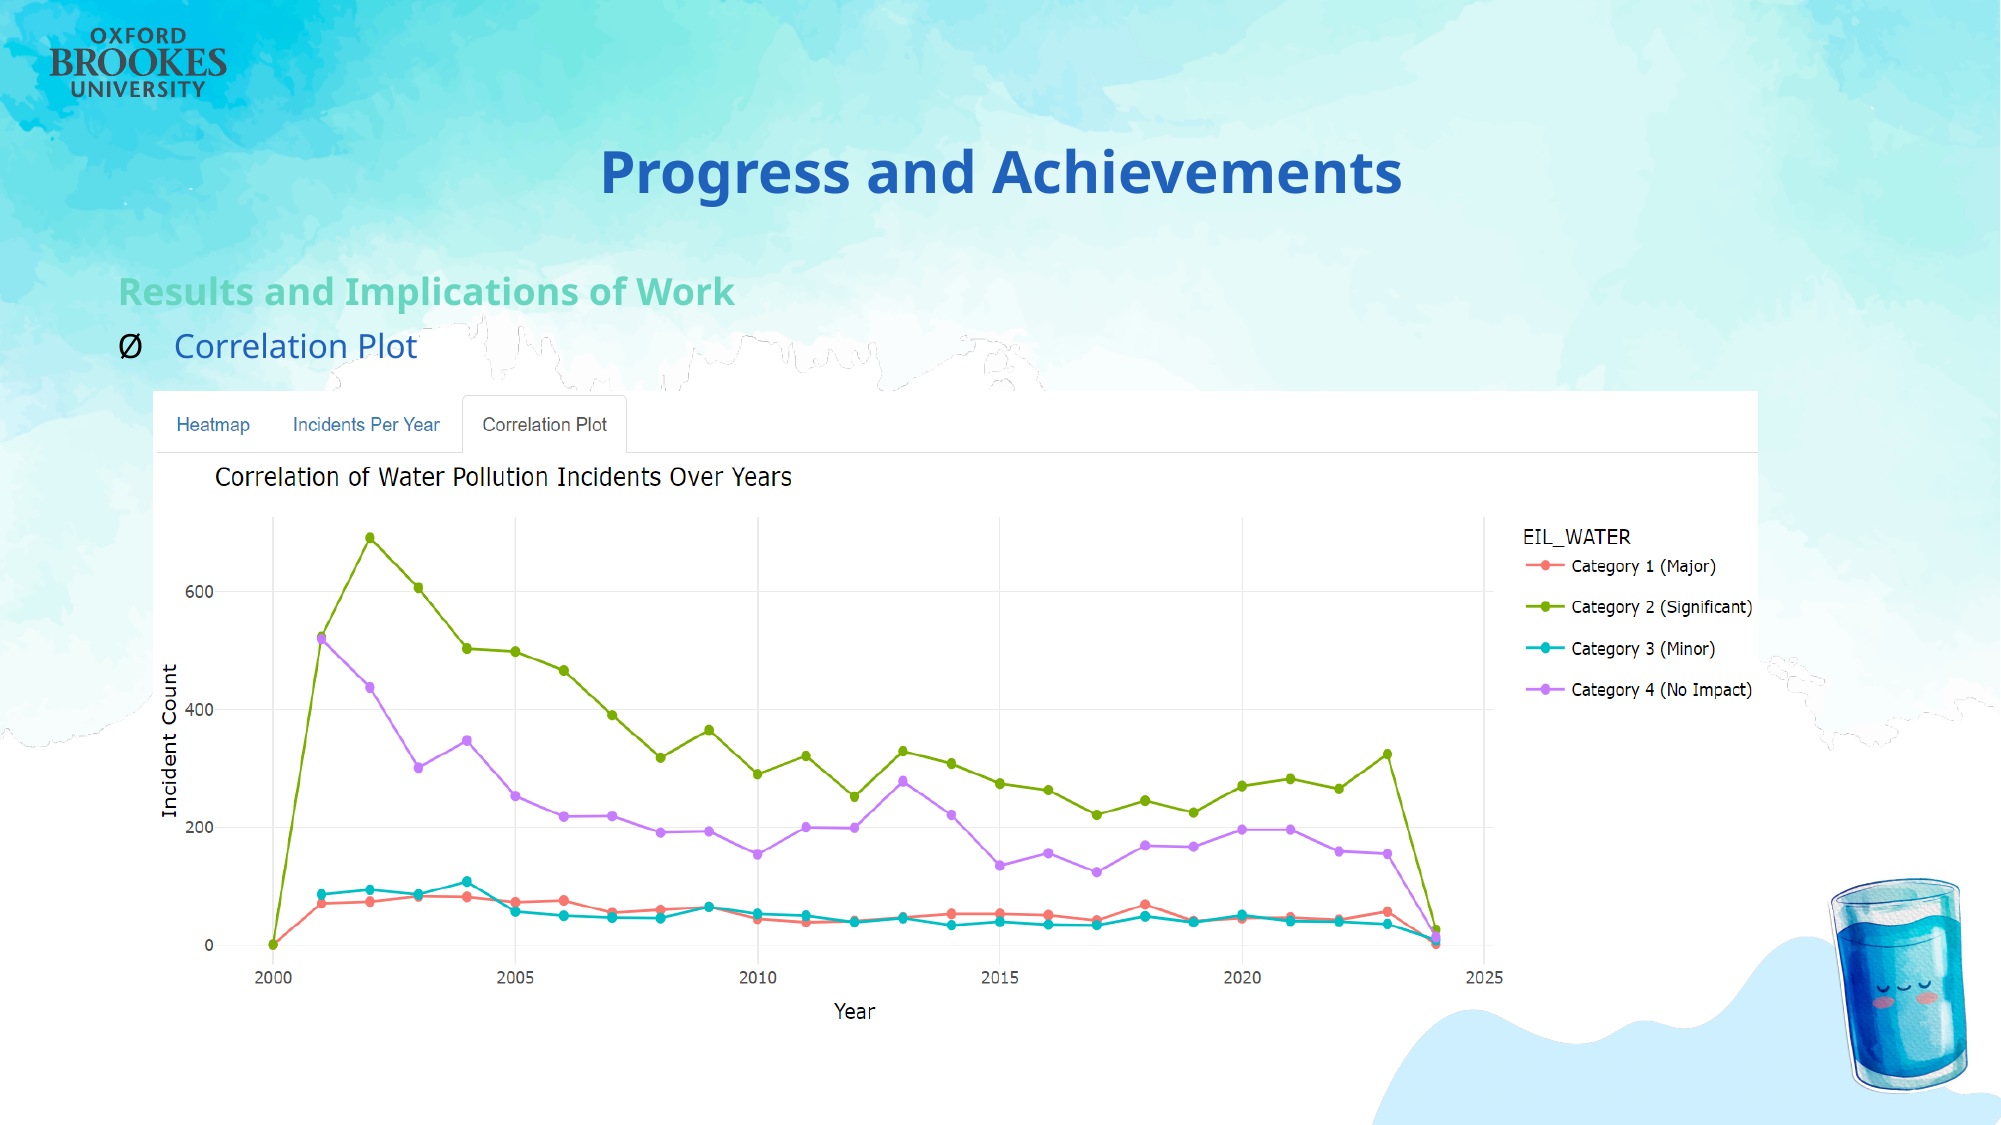

Progress and Achievements
Results and Implications of Work
Correlation Plot